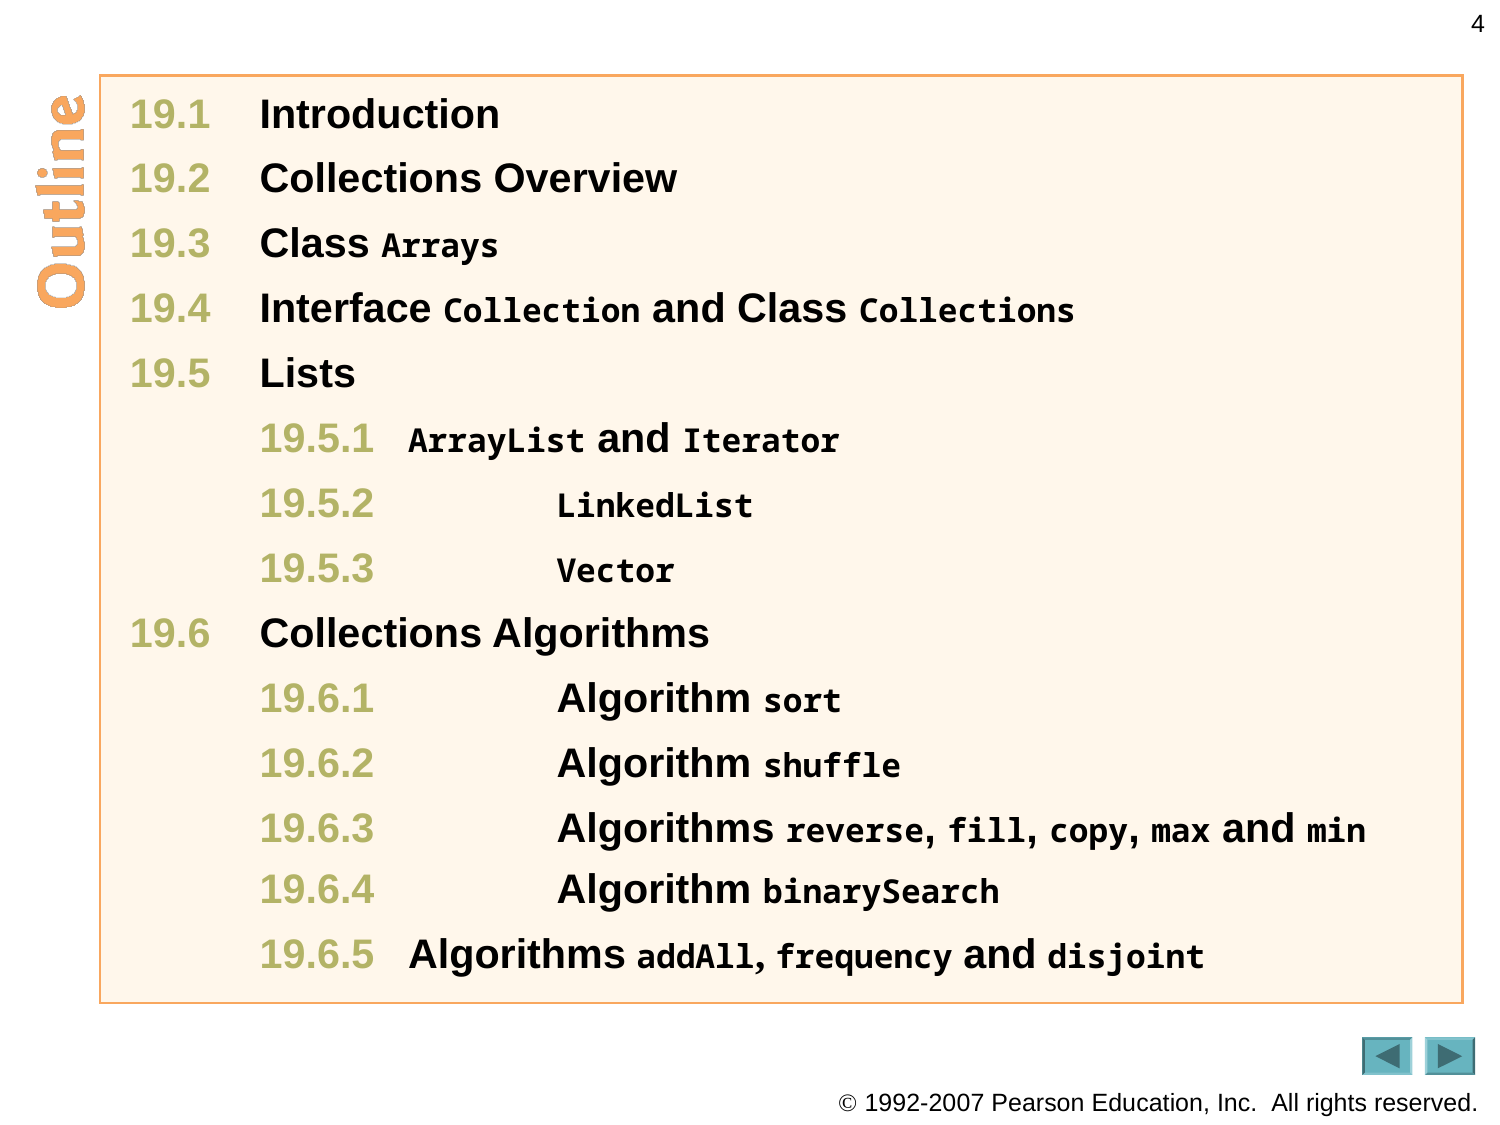

# 19.1    	Introduction
19.2    	Collections Overview
19.3    	Class Arrays
19.4    	Interface Collection and Class Collections
19.5    	Lists
	19.5.1 	ArrayList and Iterator
	19.5.2   	LinkedList
	19.5.3   	Vector
19.6   	Collections Algorithms
	19.6.1   	Algorithm sort
	19.6.2   	Algorithm shuffle
	19.6.3   	Algorithms reverse, fill, copy, max and min
	19.6.4   	Algorithm binarySearch
	19.6.5   	Algorithms addAll, frequency and disjoint